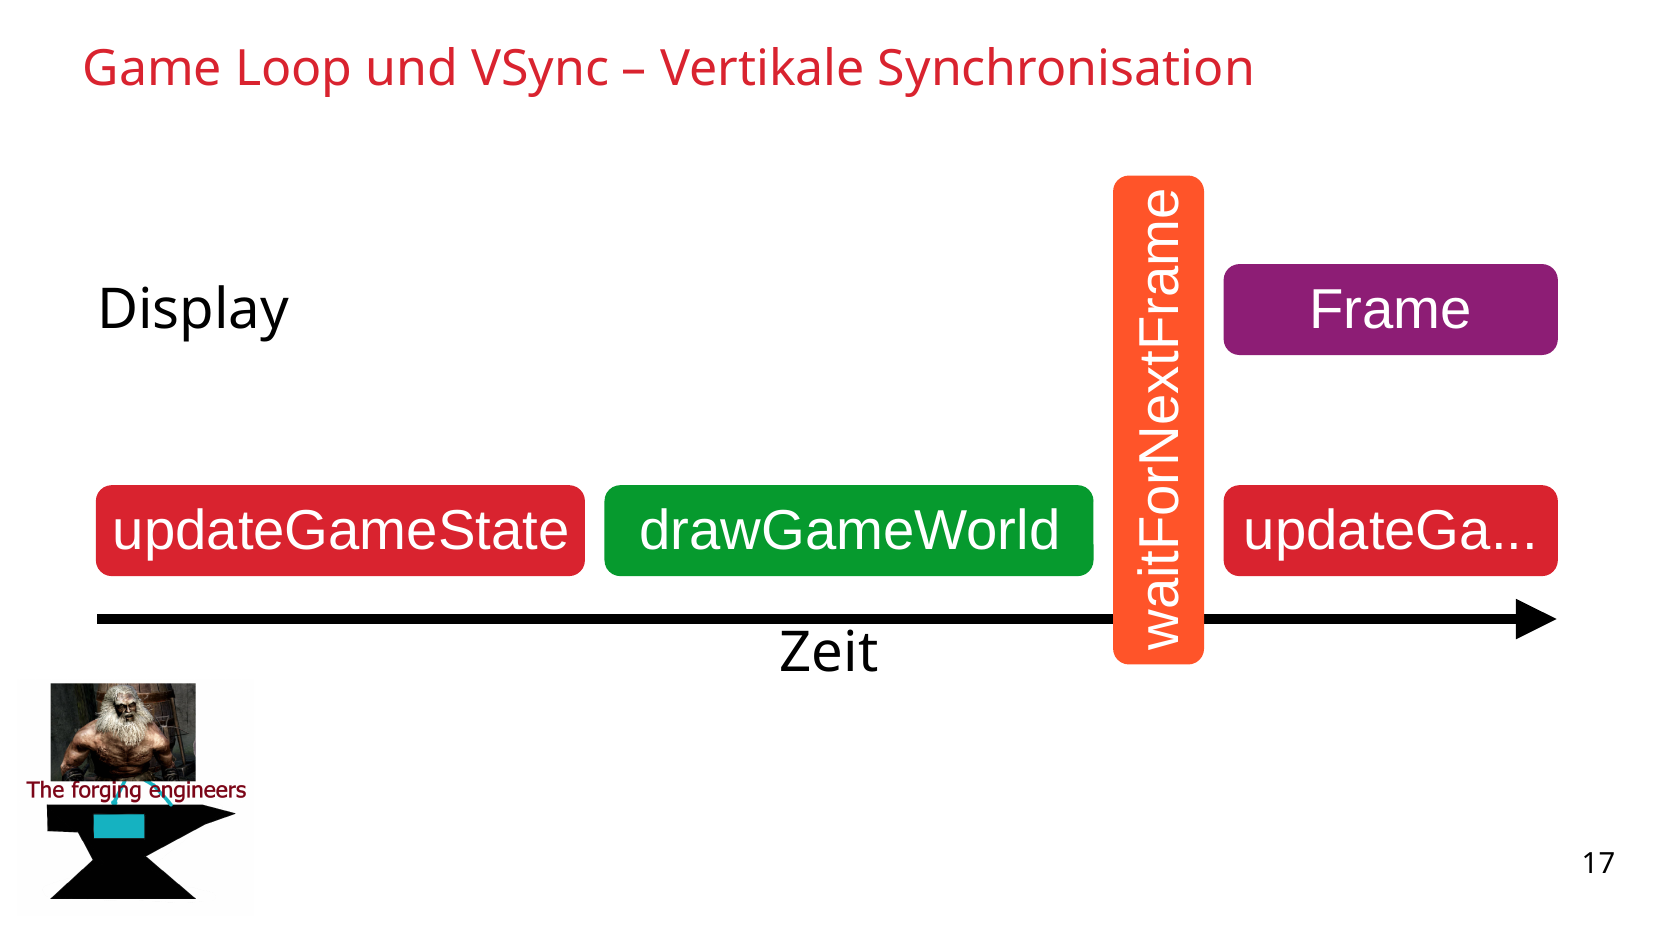

# Game Loop und VSync – Vertikale Synchronisation